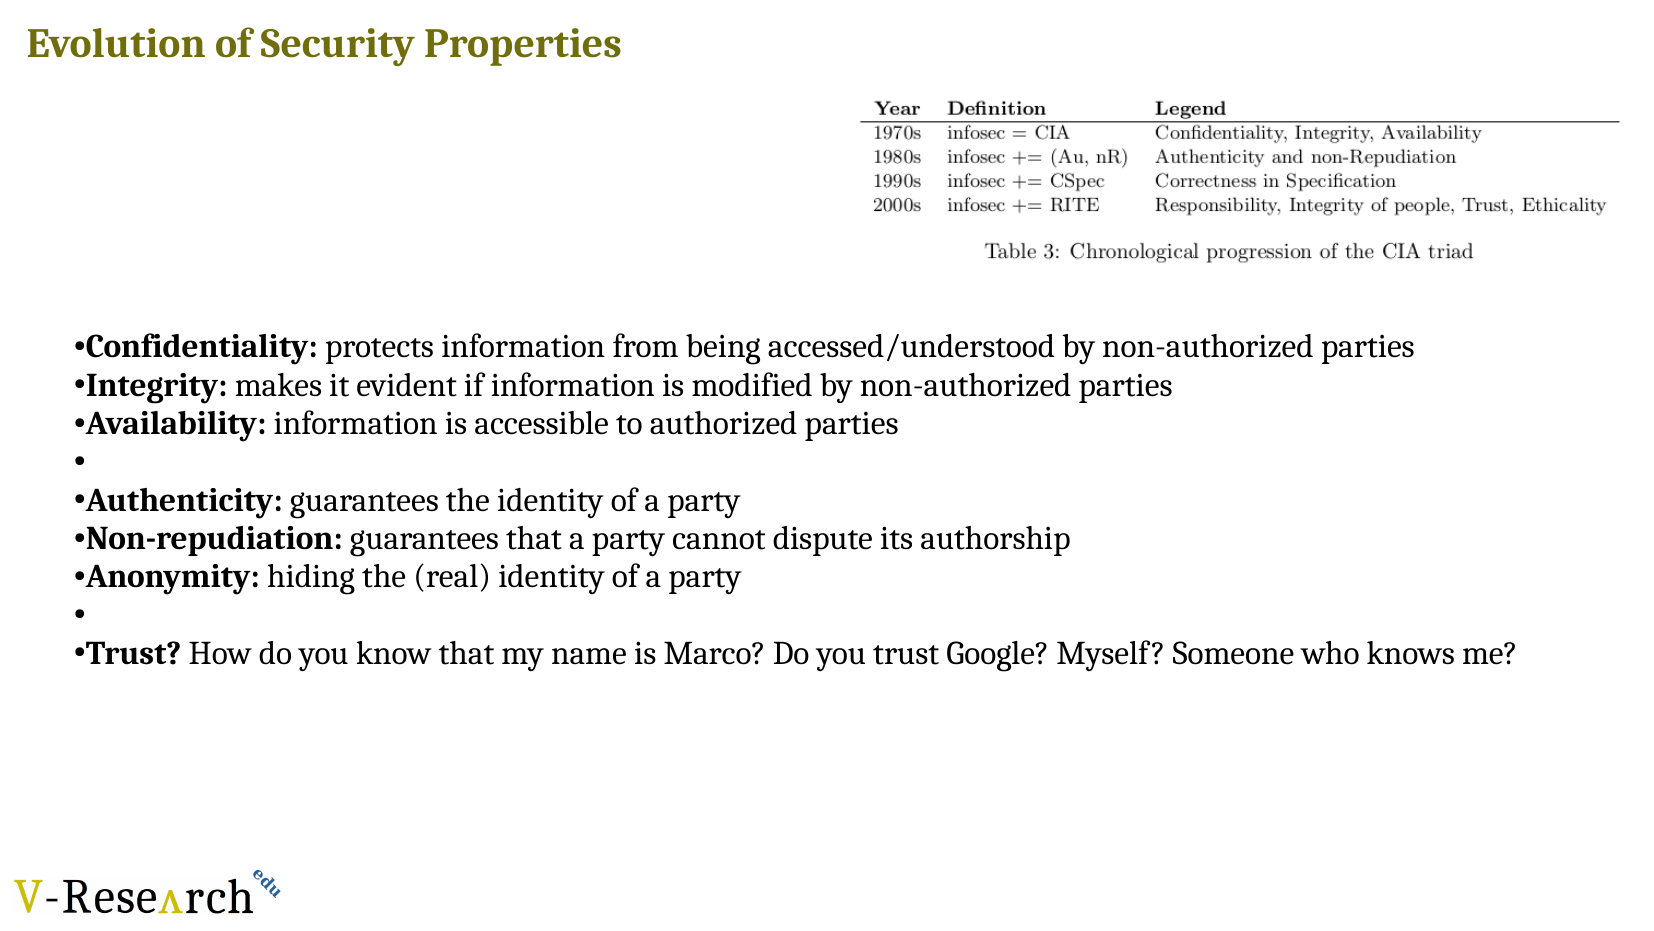

Evolution of Security Properties
Confidentiality: protects information from being accessed/understood by non-authorized parties
Integrity: makes it evident if information is modified by non-authorized parties
Availability: information is accessible to authorized parties
Authenticity: guarantees the identity of a party
Non-repudiation: guarantees that a party cannot dispute its authorship
Anonymity: hiding the (real) identity of a party
Trust? How do you know that my name is Marco? Do you trust Google? Myself? Someone who knows me?
edu